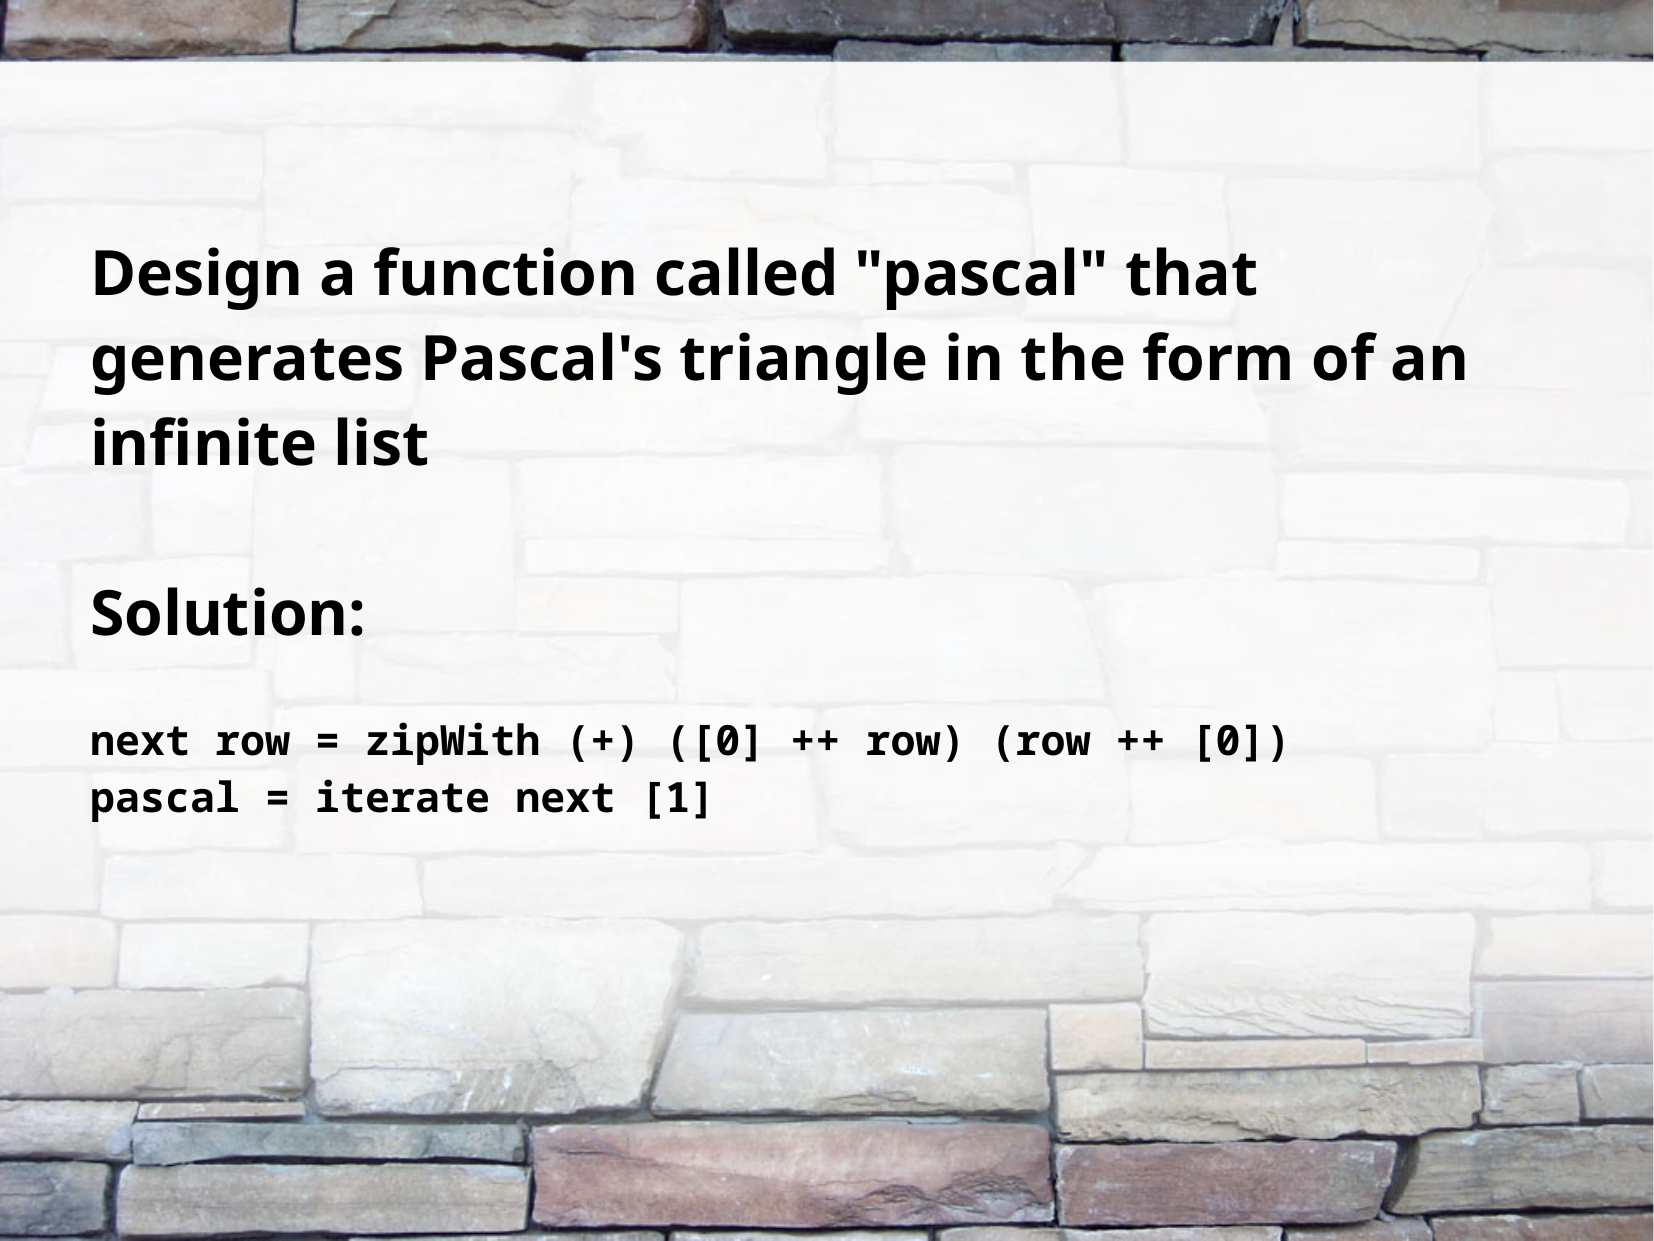

# Design a function called "pascal" that generates Pascal's triangle in the form of an infinite list
Solution:
next row = zipWith (+) ([0] ++ row) (row ++ [0])
pascal = iterate next [1]